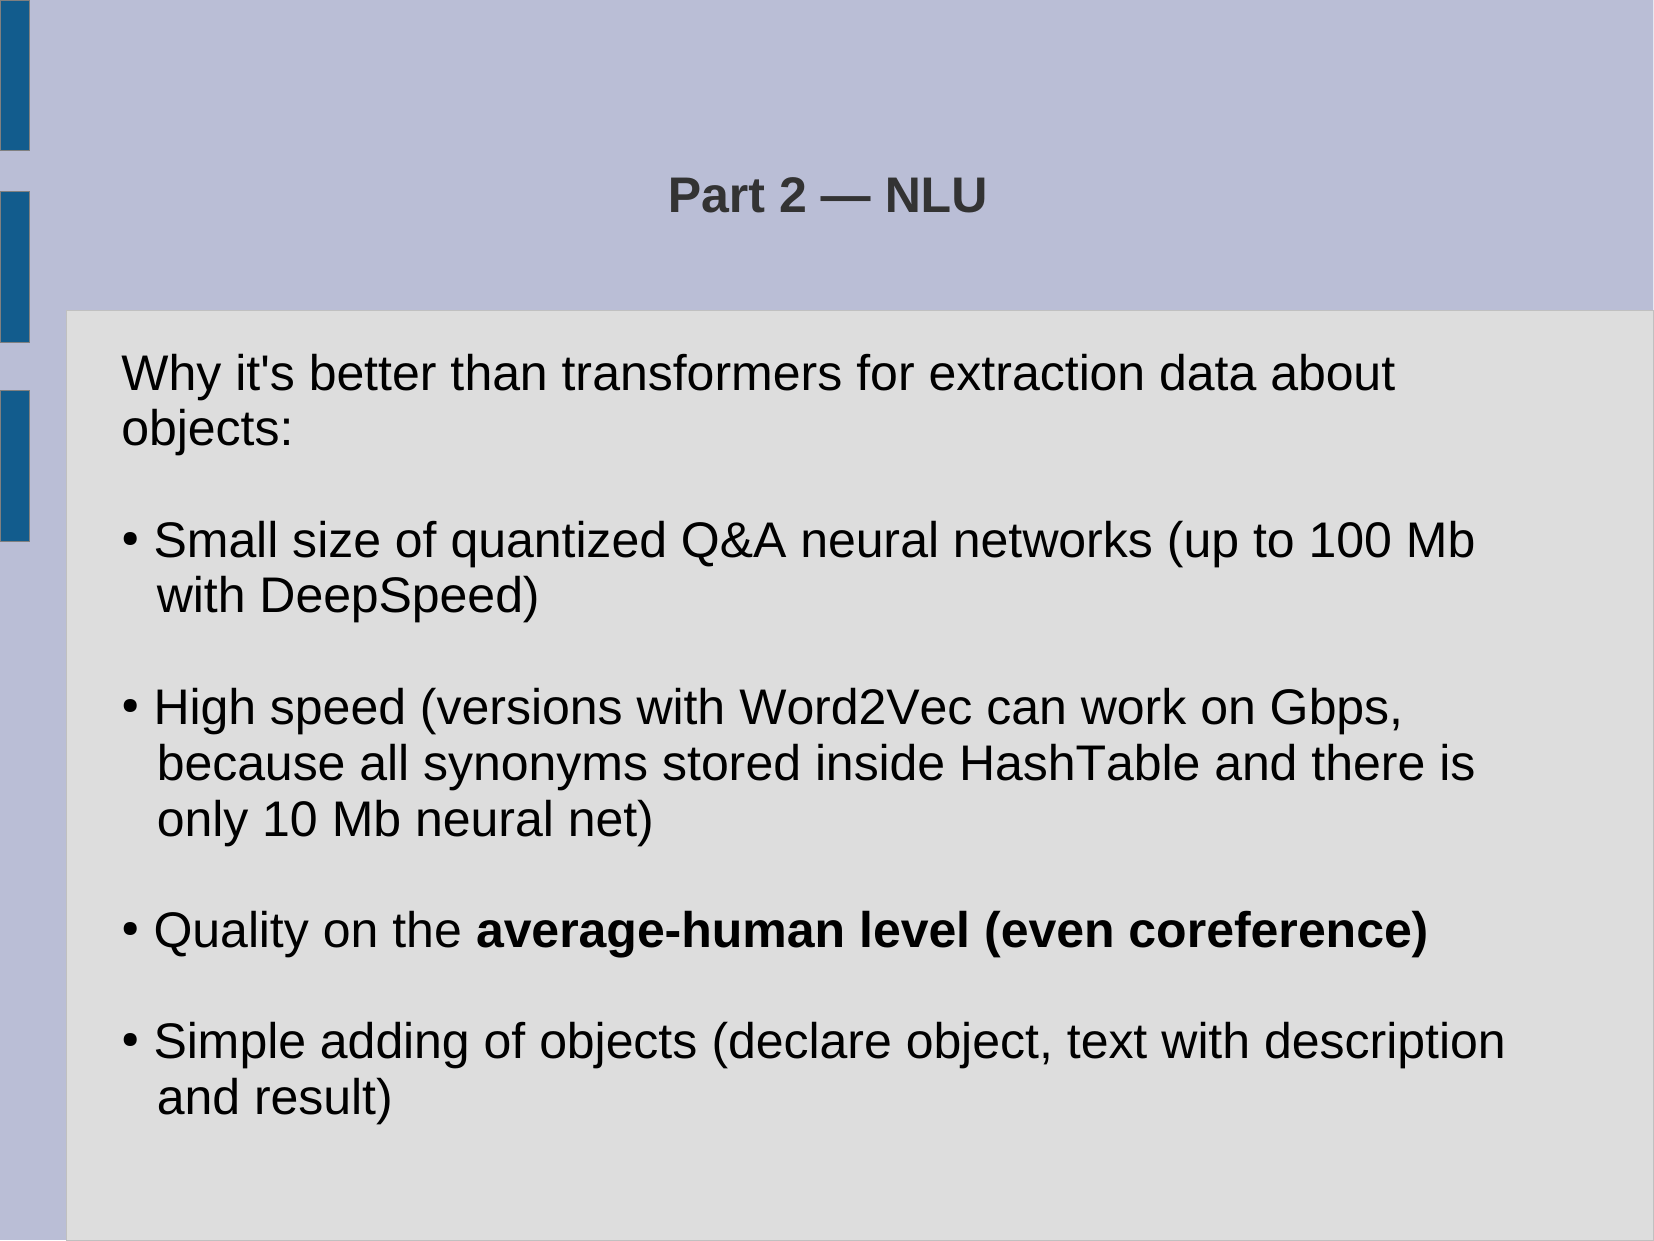

# Part 2 — NLU
Why it's better than transformers for extraction data about objects:
 Small size of quantized Q&A neural networks (up to 100 Mb with DeepSpeed)
 High speed (versions with Word2Vec can work on Gbps, because all synonyms stored inside HashTable and there is only 10 Mb neural net)
 Quality on the average-human level (even coreference)
 Simple adding of objects (declare object, text with description and result)